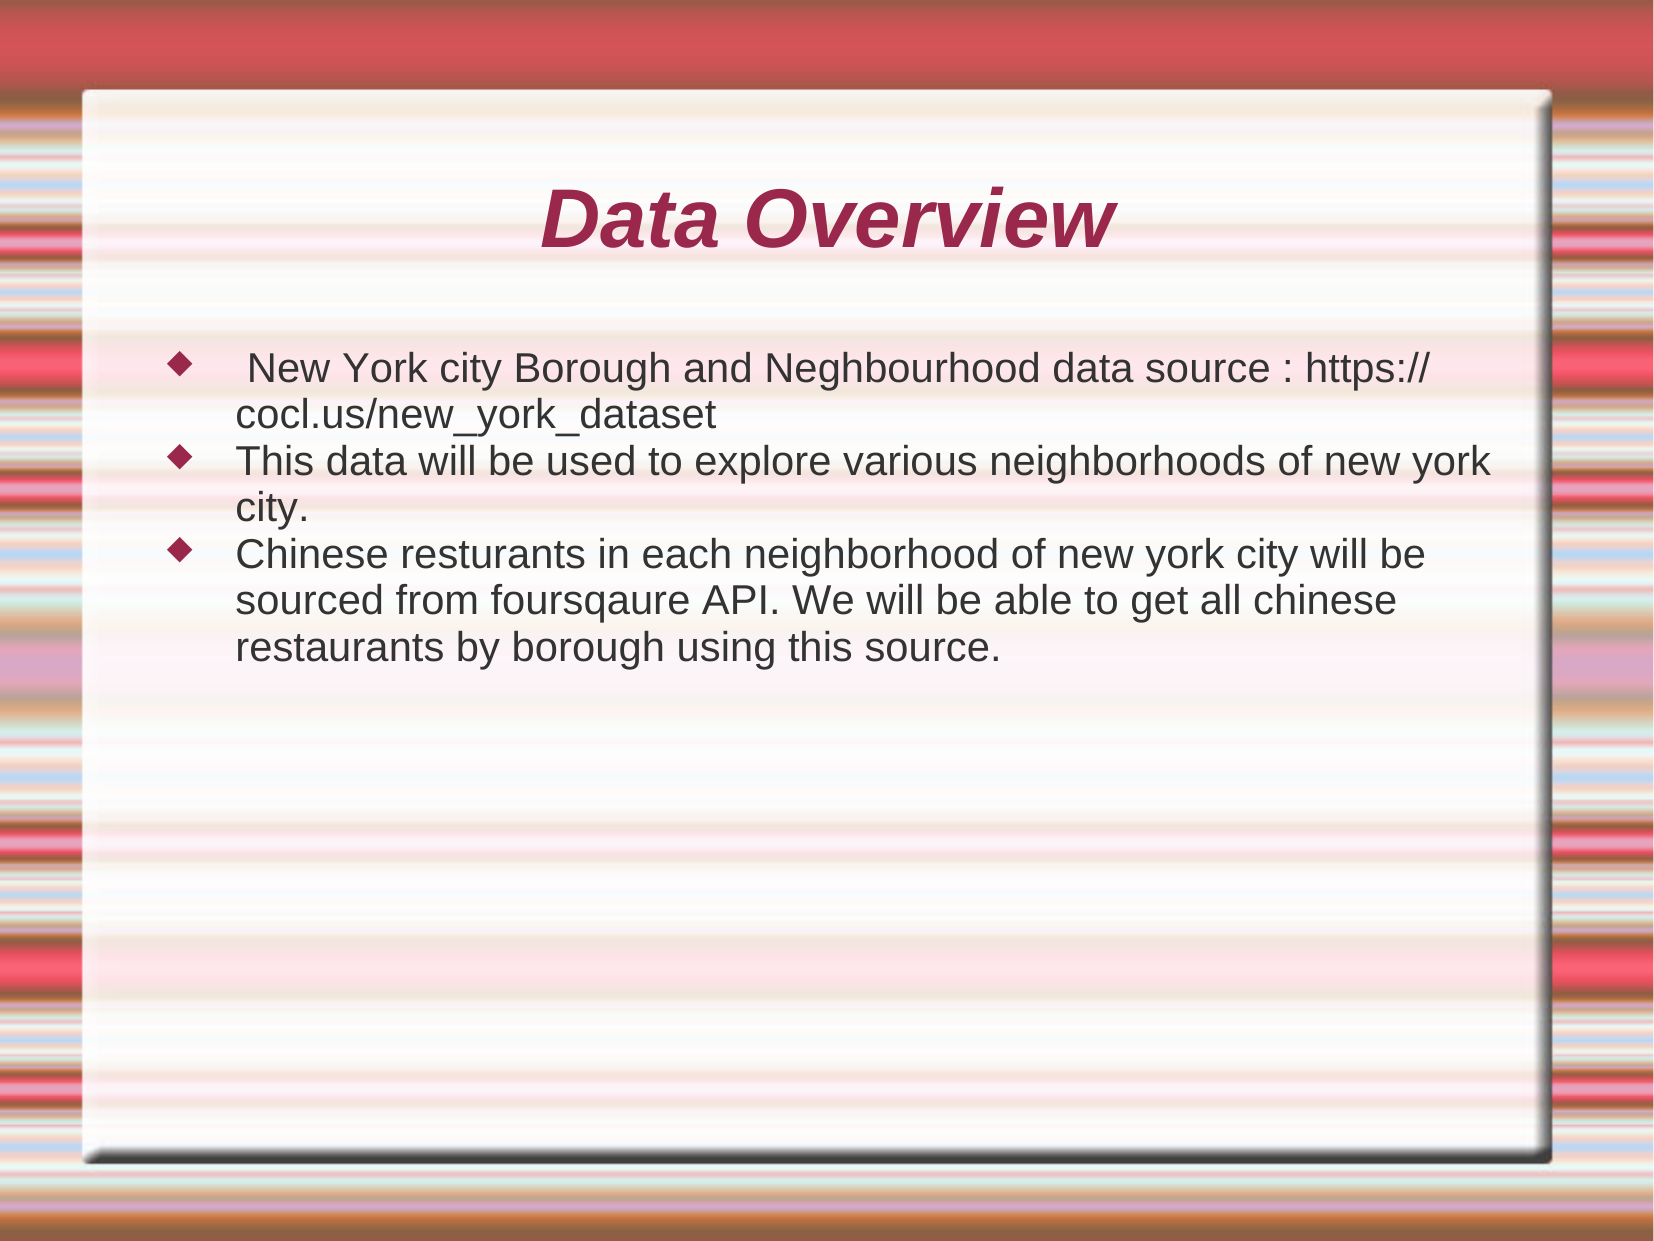

# Data Overview
 New York city Borough and Neghbourhood data source : https://cocl.us/new_york_dataset
This data will be used to explore various neighborhoods of new york city.
Chinese resturants in each neighborhood of new york city will be sourced from foursqaure API. We will be able to get all chinese restaurants by borough using this source.